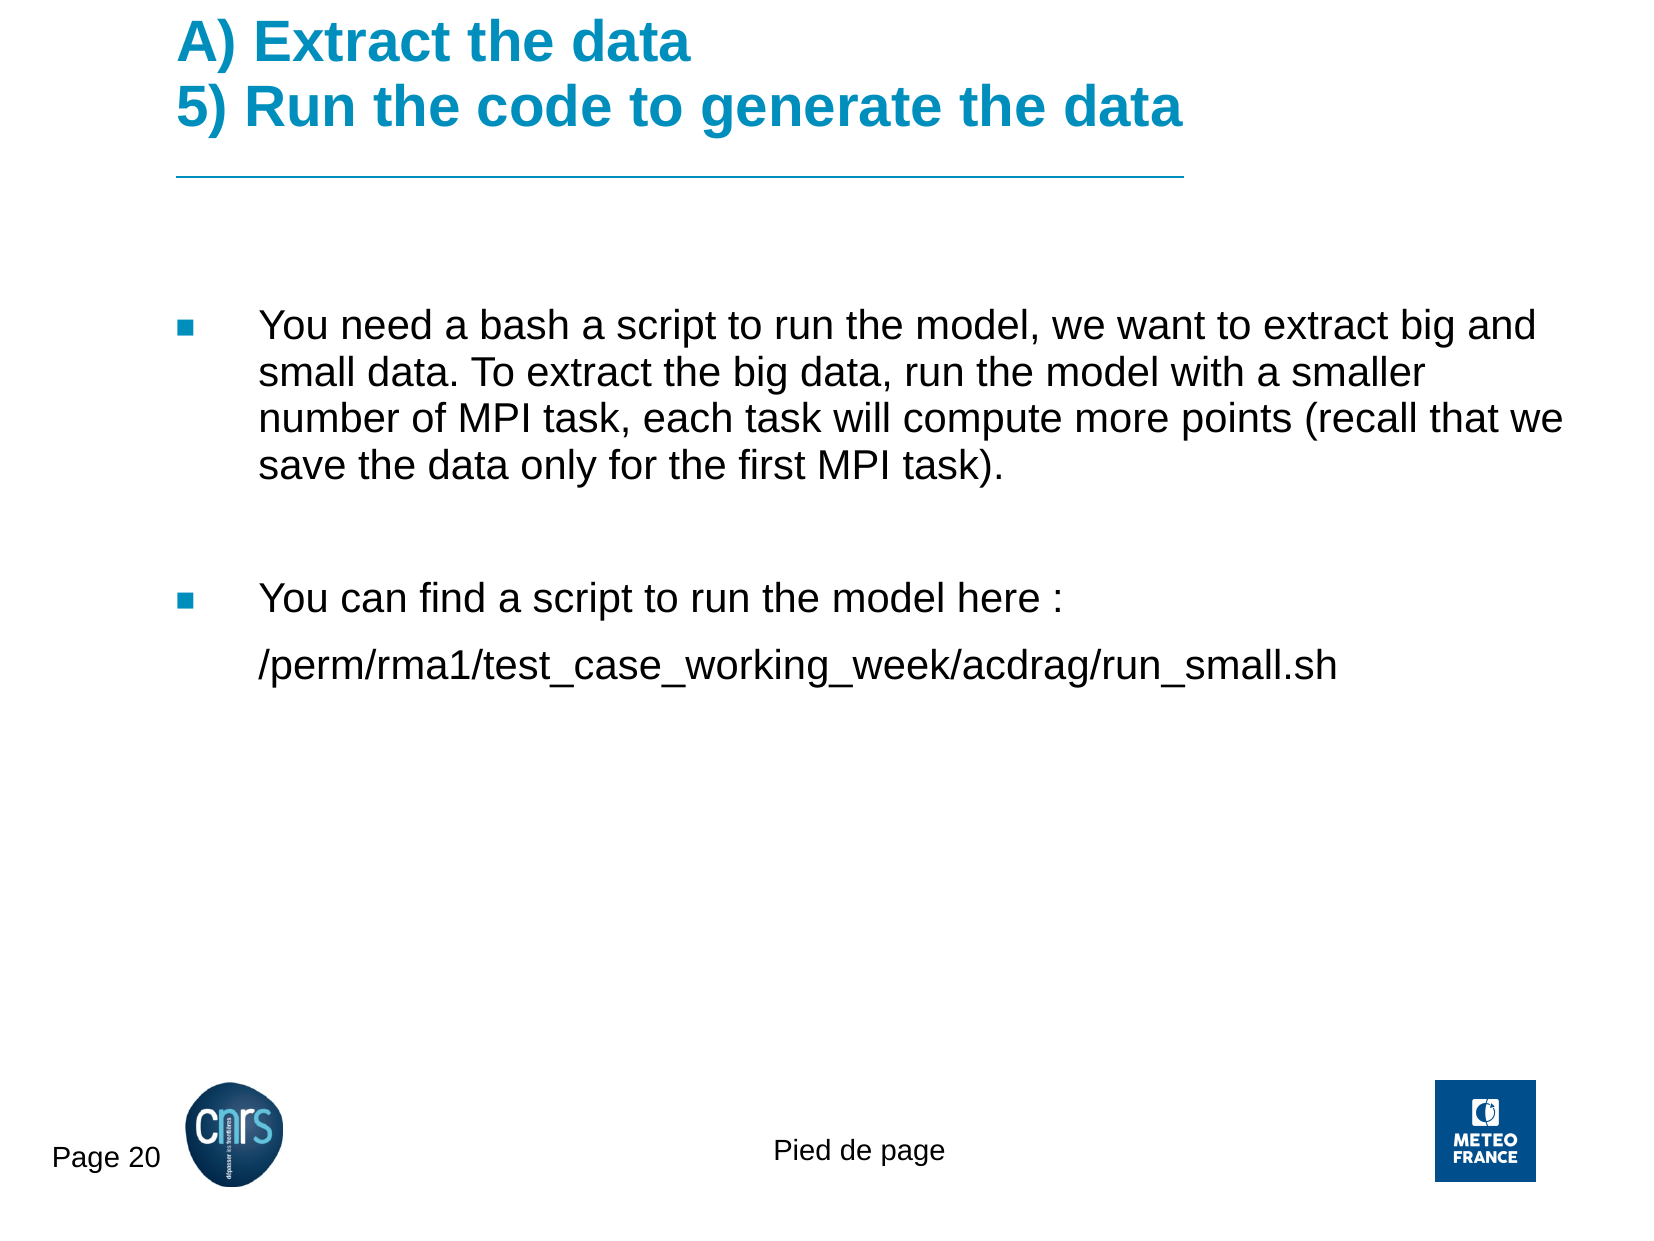

# A) Extract the data 5) Run the code to generate the data
You need a bash a script to run the model, we want to extract big and small data. To extract the big data, run the model with a smaller number of MPI task, each task will compute more points (recall that we save the data only for the first MPI task).
You can find a script to run the model here :
/perm/rma1/test_case_working_week/acdrag/run_small.sh
Pied de page
20